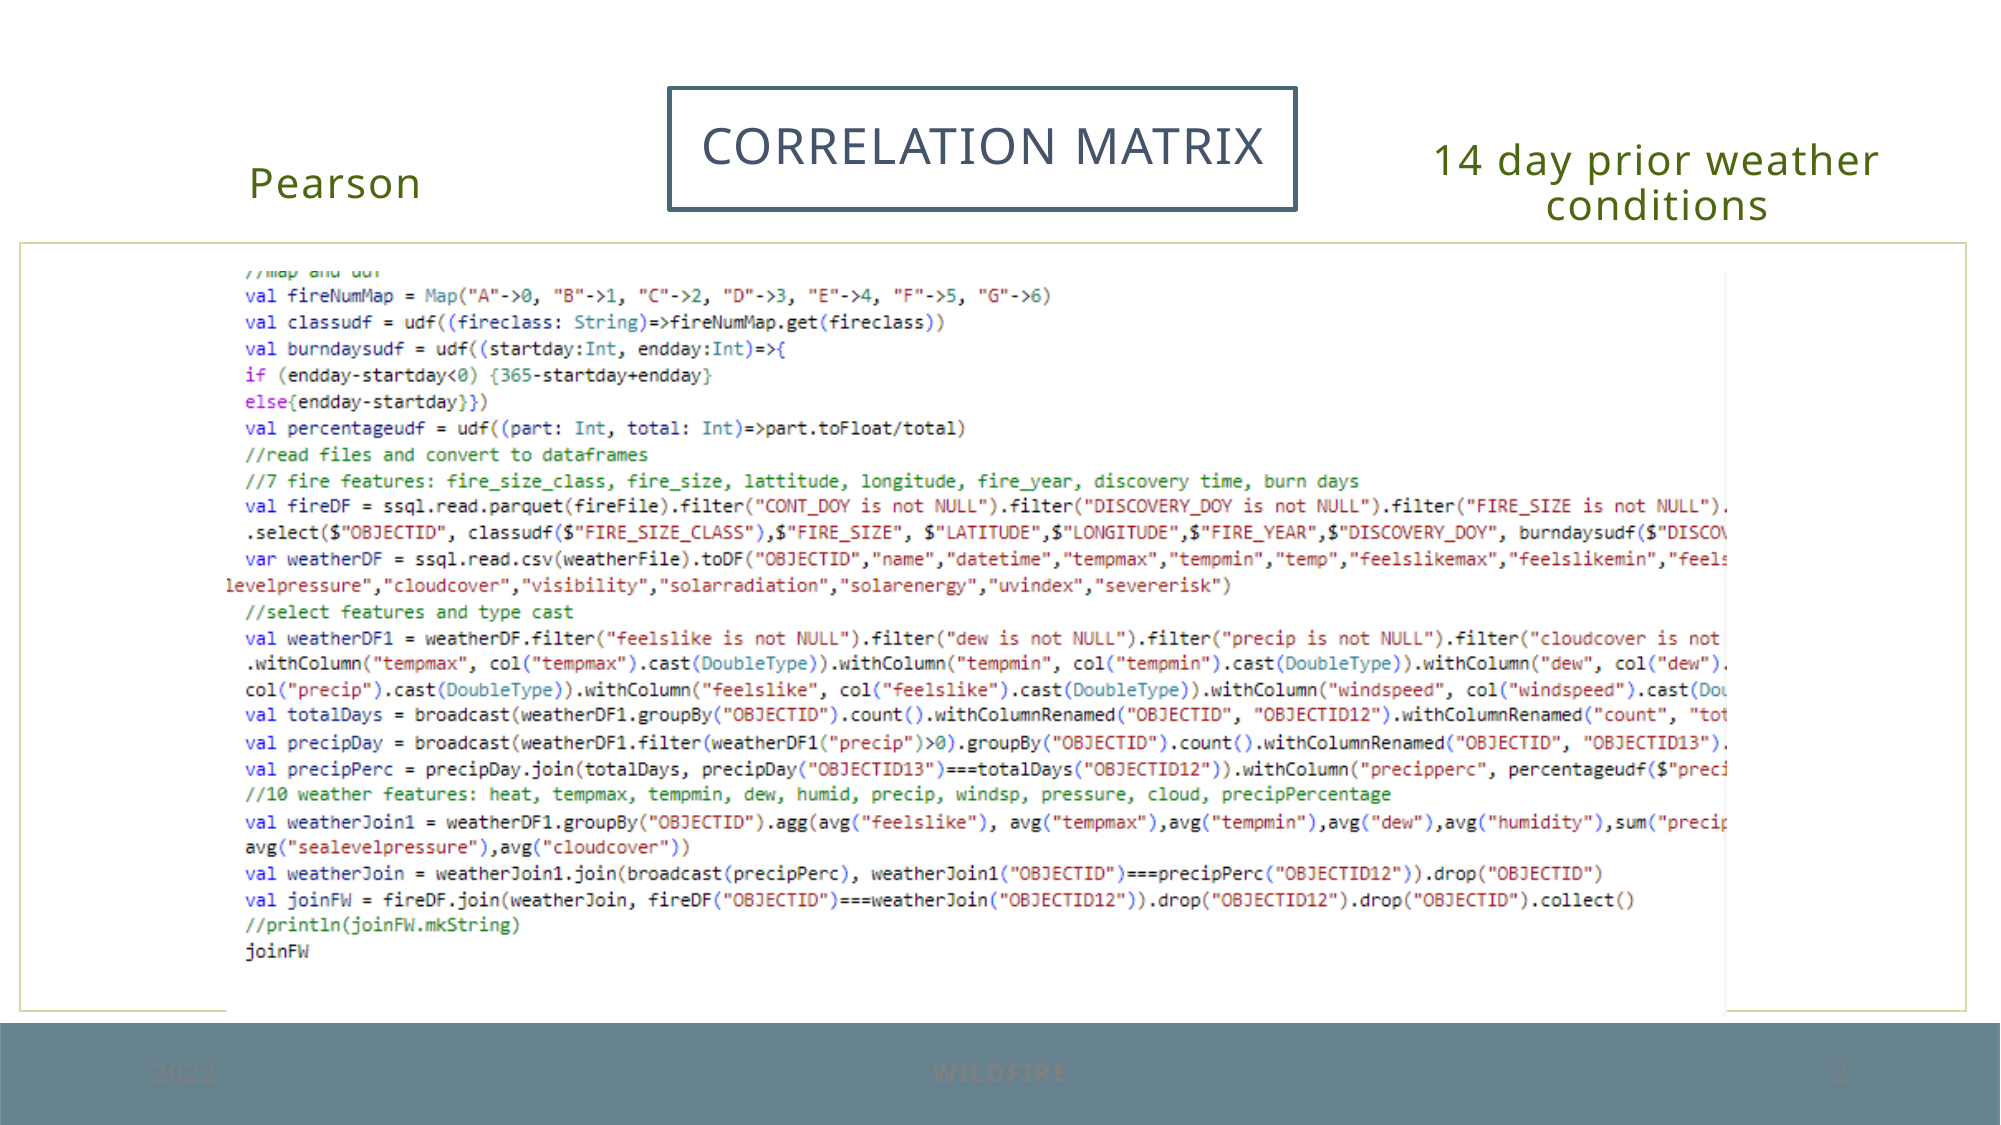

# Correlation matrix
Pearson
14 day prior weather conditions
Get volunteers​
Gather feedback​
Deliver to consumers​
Jan
Feb
Mar
Apr
May
Jun
Jul
Aug
Sep
Oct
Nov
Dec
Run focus groups​
Test with farms​
Regional launch​
Dec
Jan
Feb
Mar
Apr
May
Jun
Jul
Aug
Sep
Oct
Nov
2022
wildfire
2